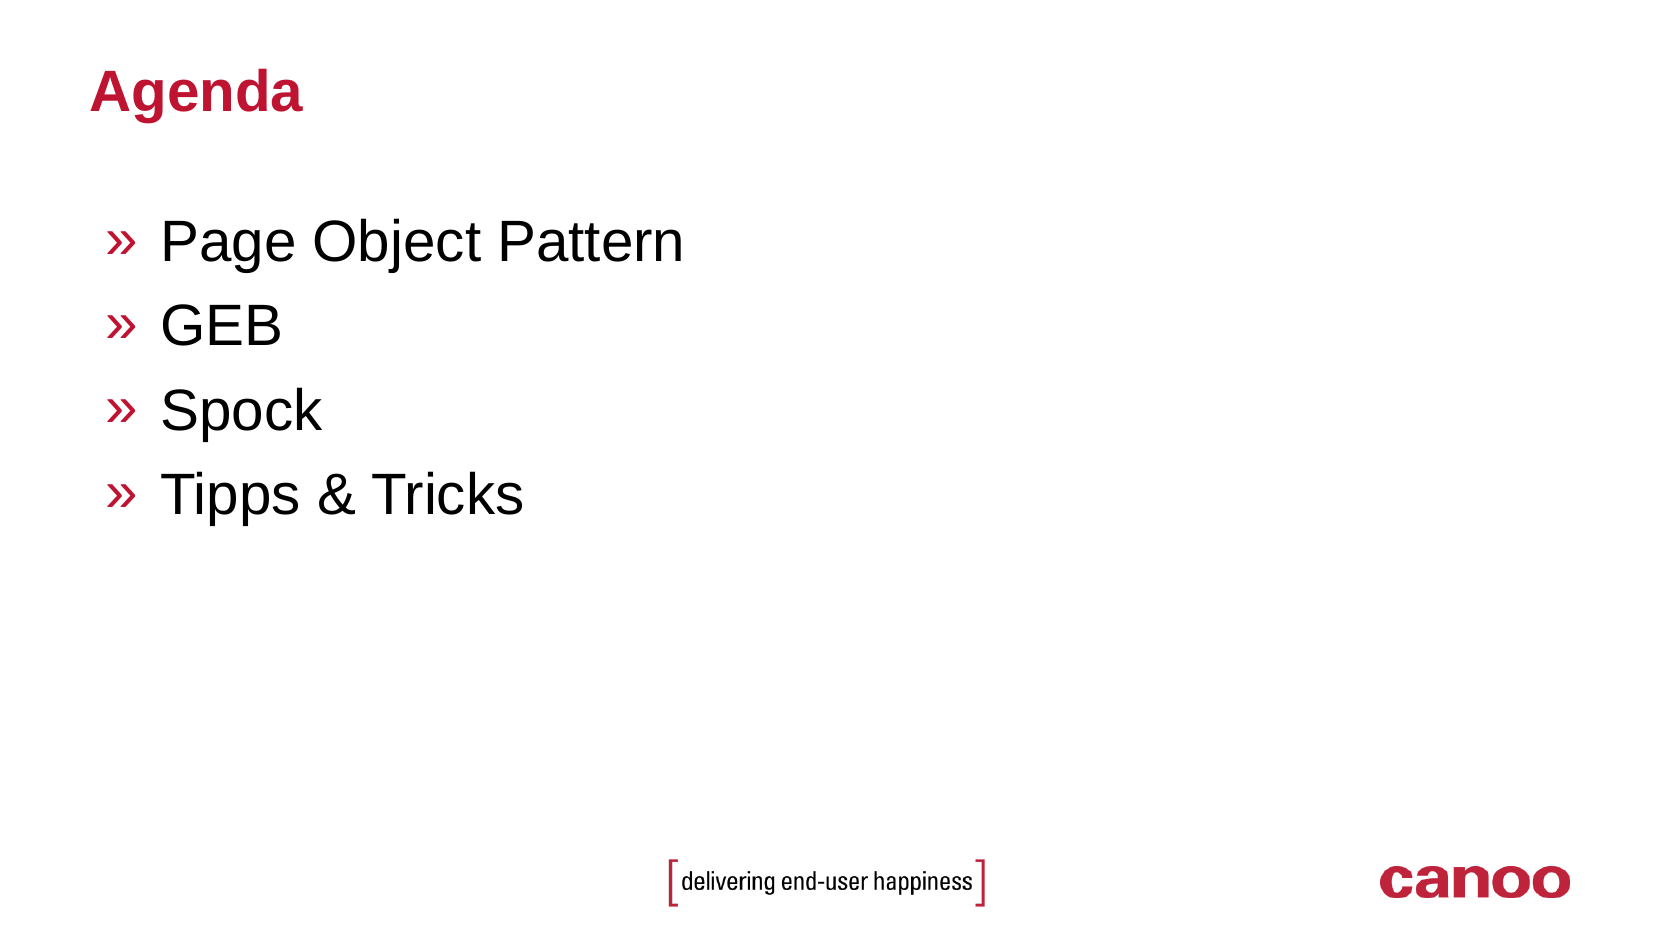

# Agenda
Page Object Pattern
GEB
Spock
Tipps & Tricks